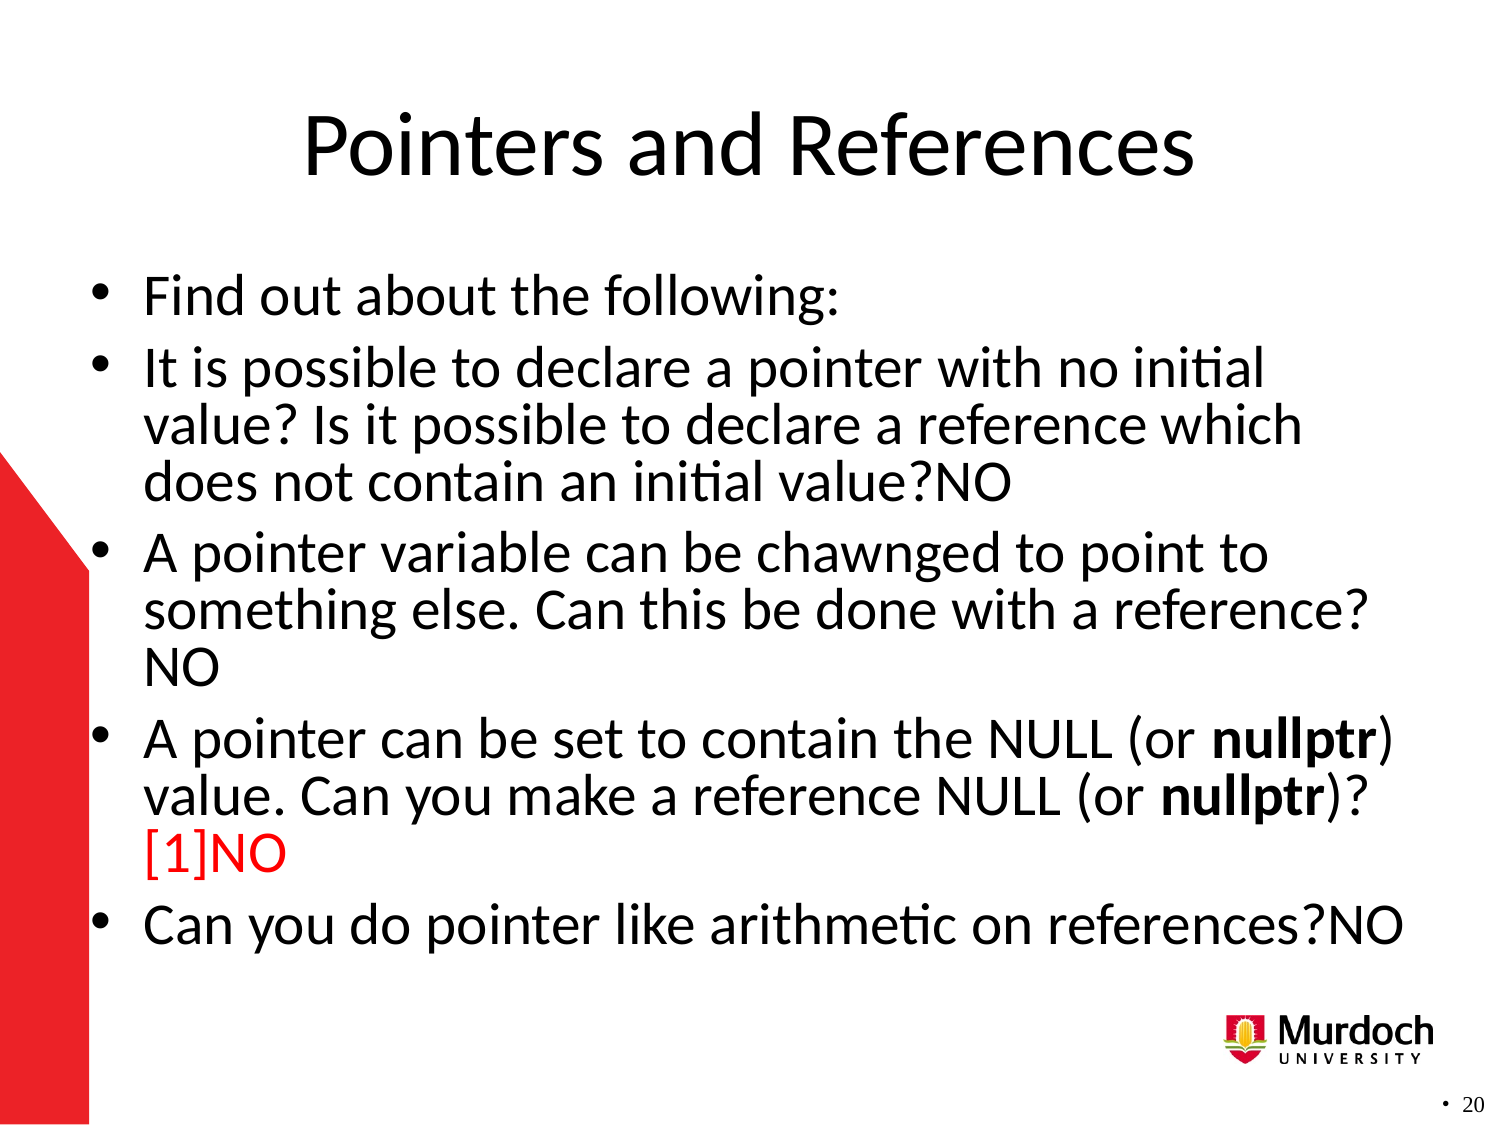

# Pointers and References
Find out about the following:
It is possible to declare a pointer with no initial value? Is it possible to declare a reference which does not contain an initial value?NO
A pointer variable can be chawnged to point to something else. Can this be done with a reference?NO
A pointer can be set to contain the NULL (or nullptr) value. Can you make a reference NULL (or nullptr)? [1]NO
Can you do pointer like arithmetic on references?NO